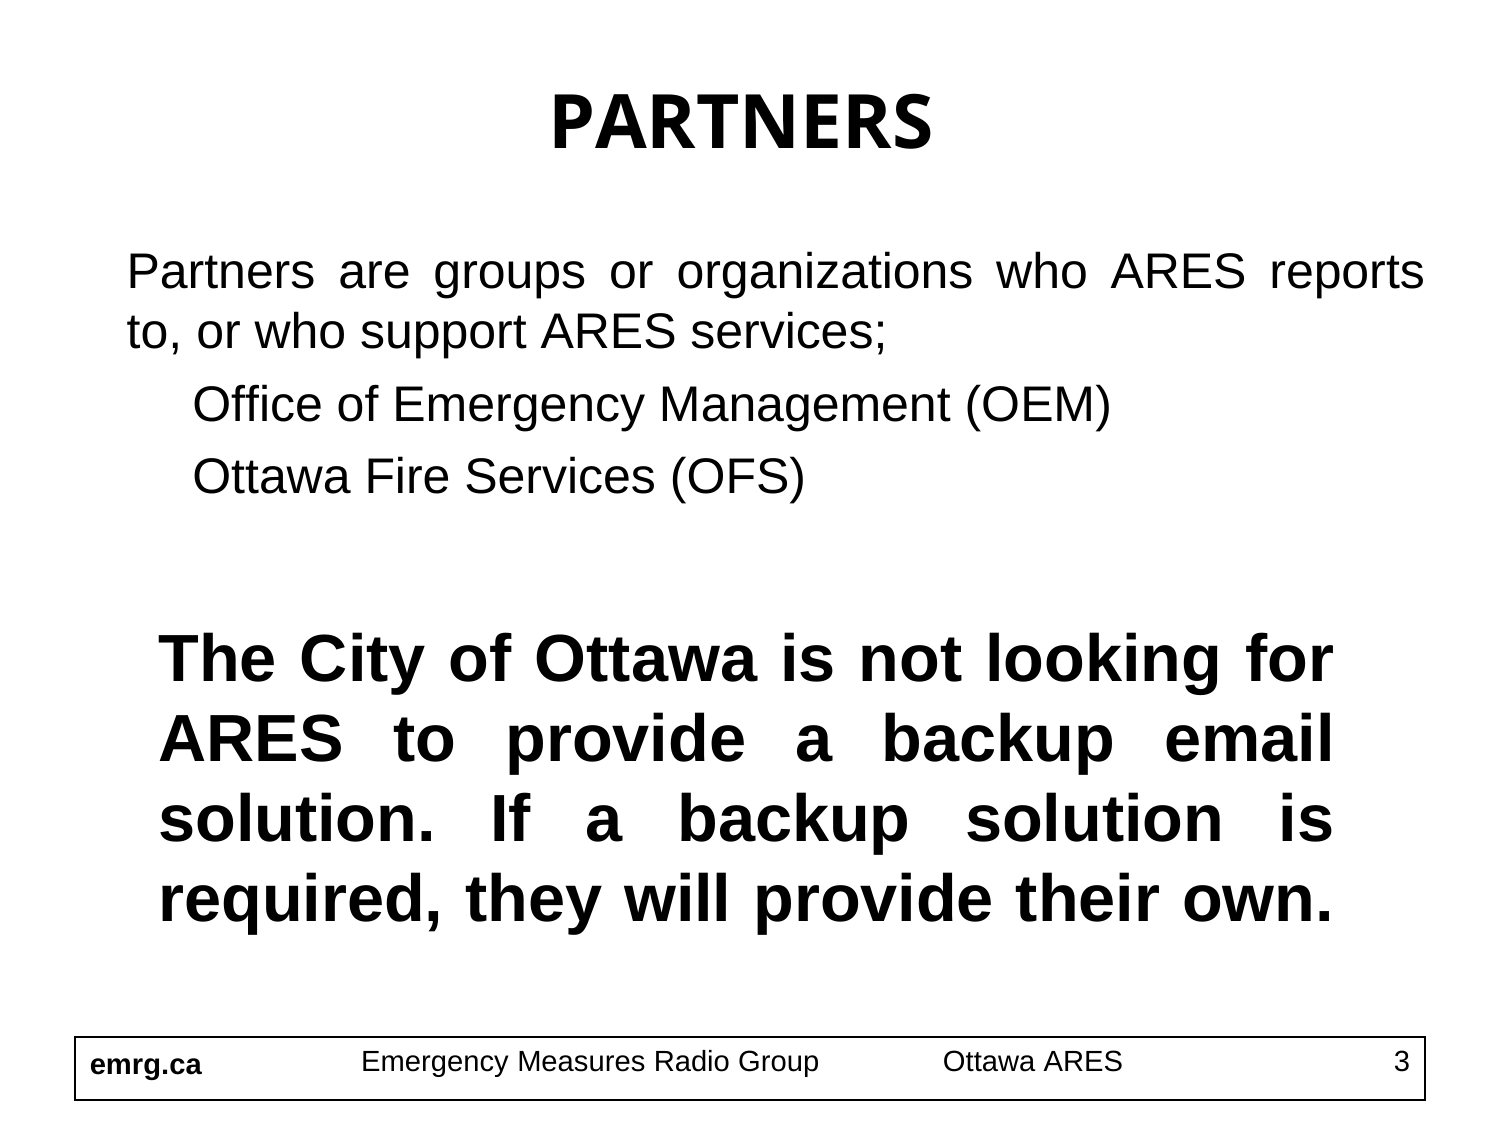

PARTNERS
Partners are groups or organizations who ARES reports to, or who support ARES services;
Office of Emergency Management (OEM)
Ottawa Fire Services (OFS)
The City of Ottawa is not looking for ARES to provide a backup email solution. If a backup solution is required, they will provide their own.
Emergency Measures Radio Group Ottawa ARES
3